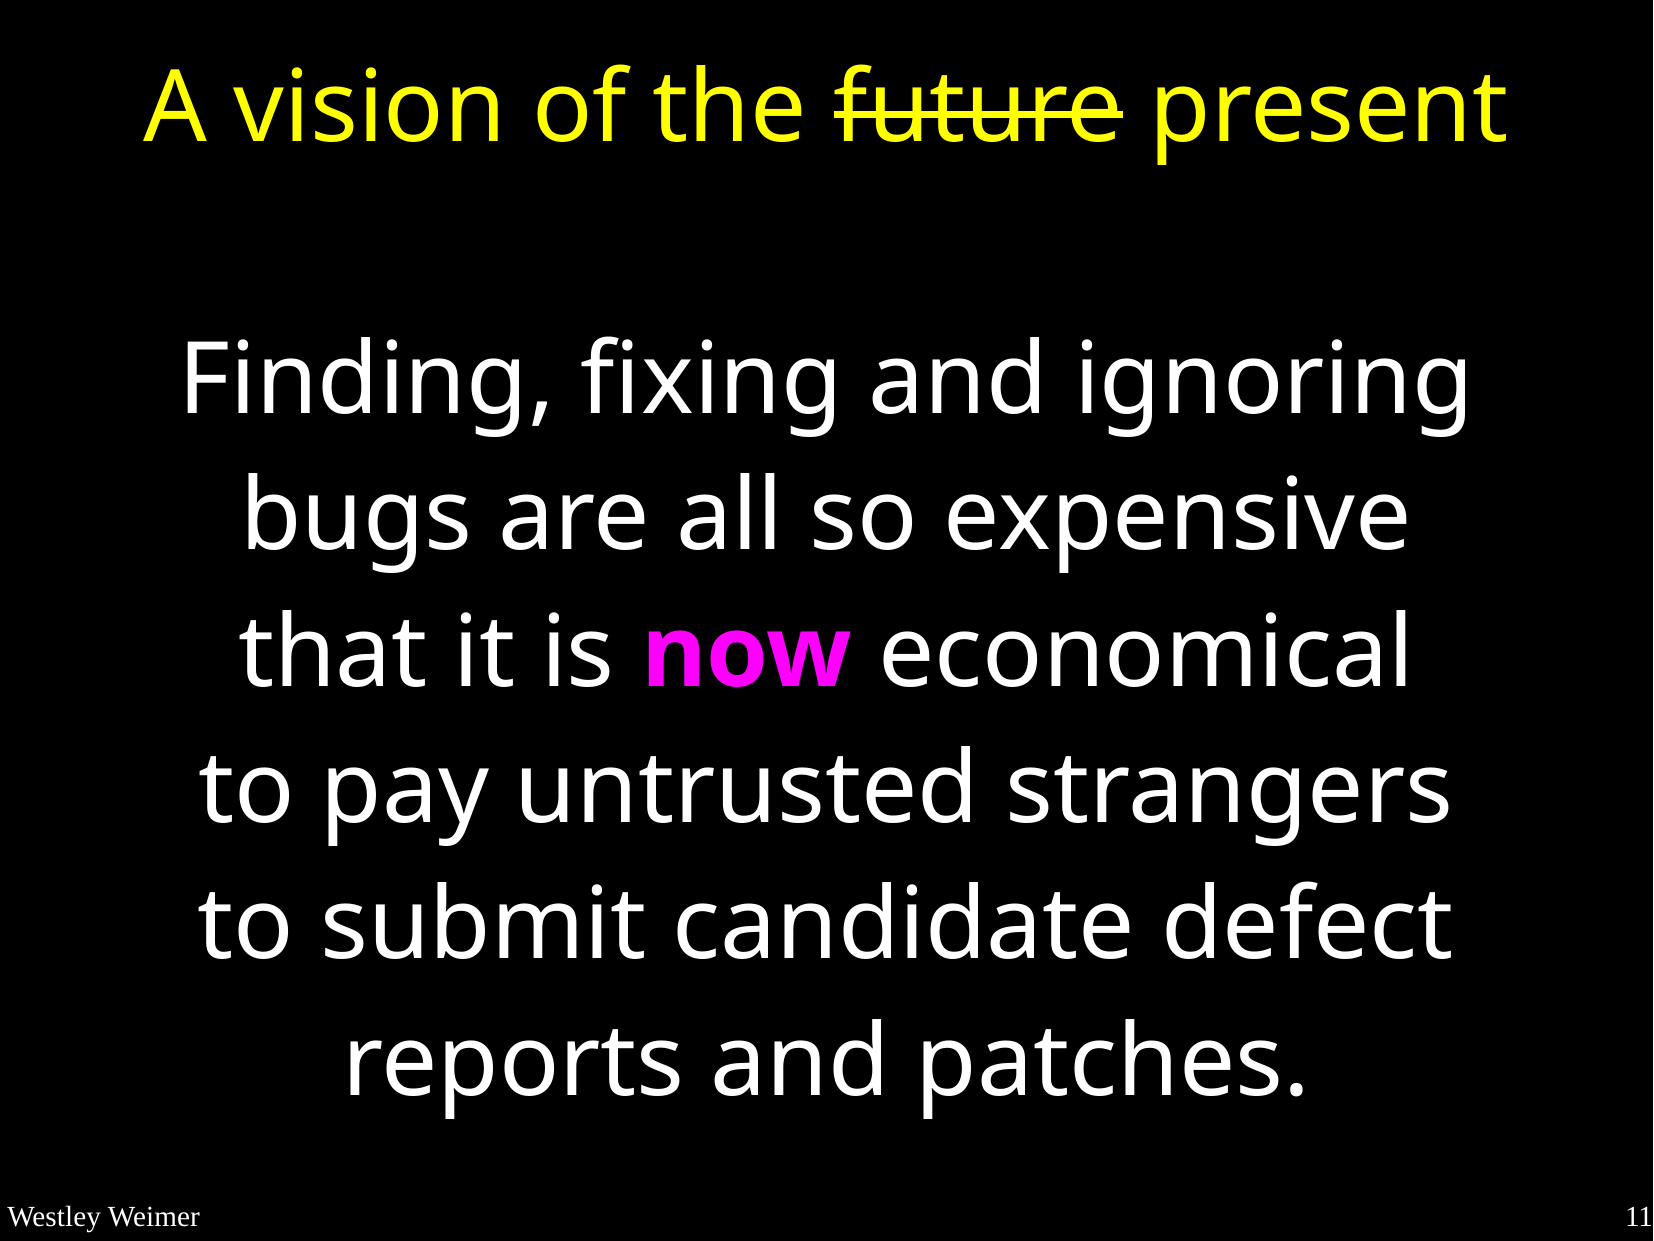

# A vision of the future present
Finding, fixing and ignoring
bugs are all so expensive
that it is now economical
to pay untrusted strangers
to submit candidate defect reports and patches.
11